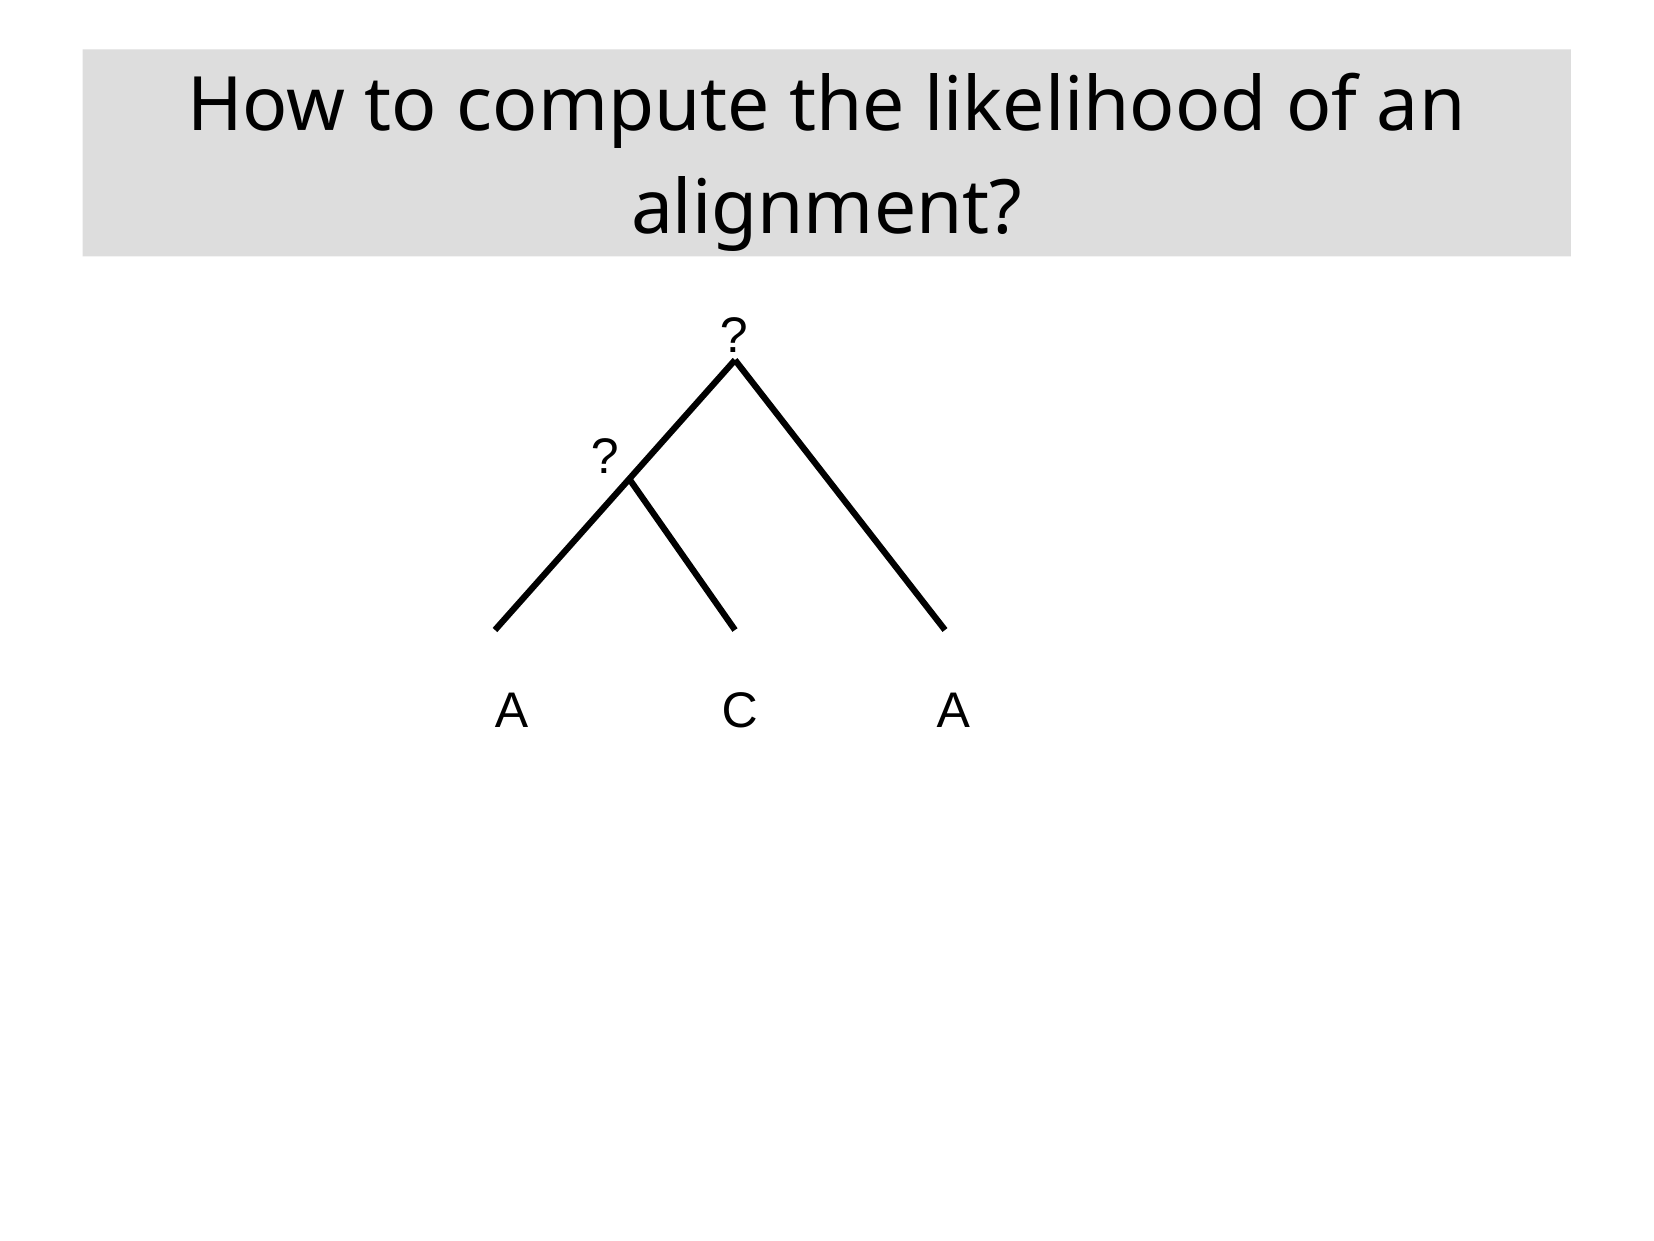

# How to compute the likelihood of an alignment?
?
?
A
C
A